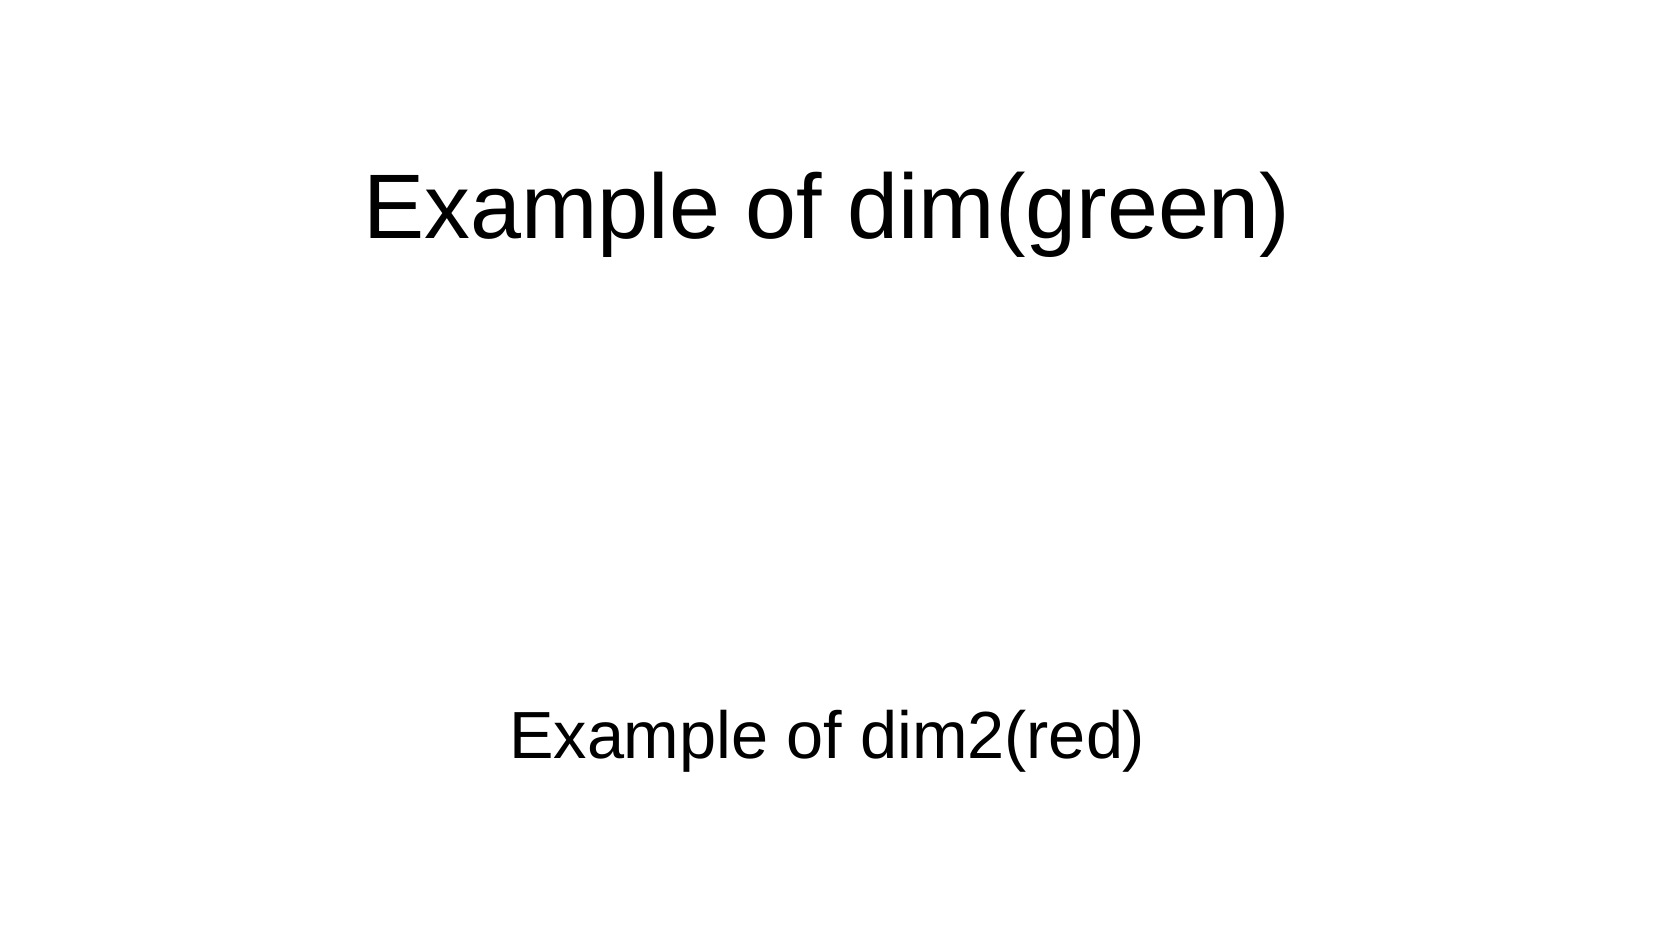

# Example of dim(green)
Example of dim2(red)